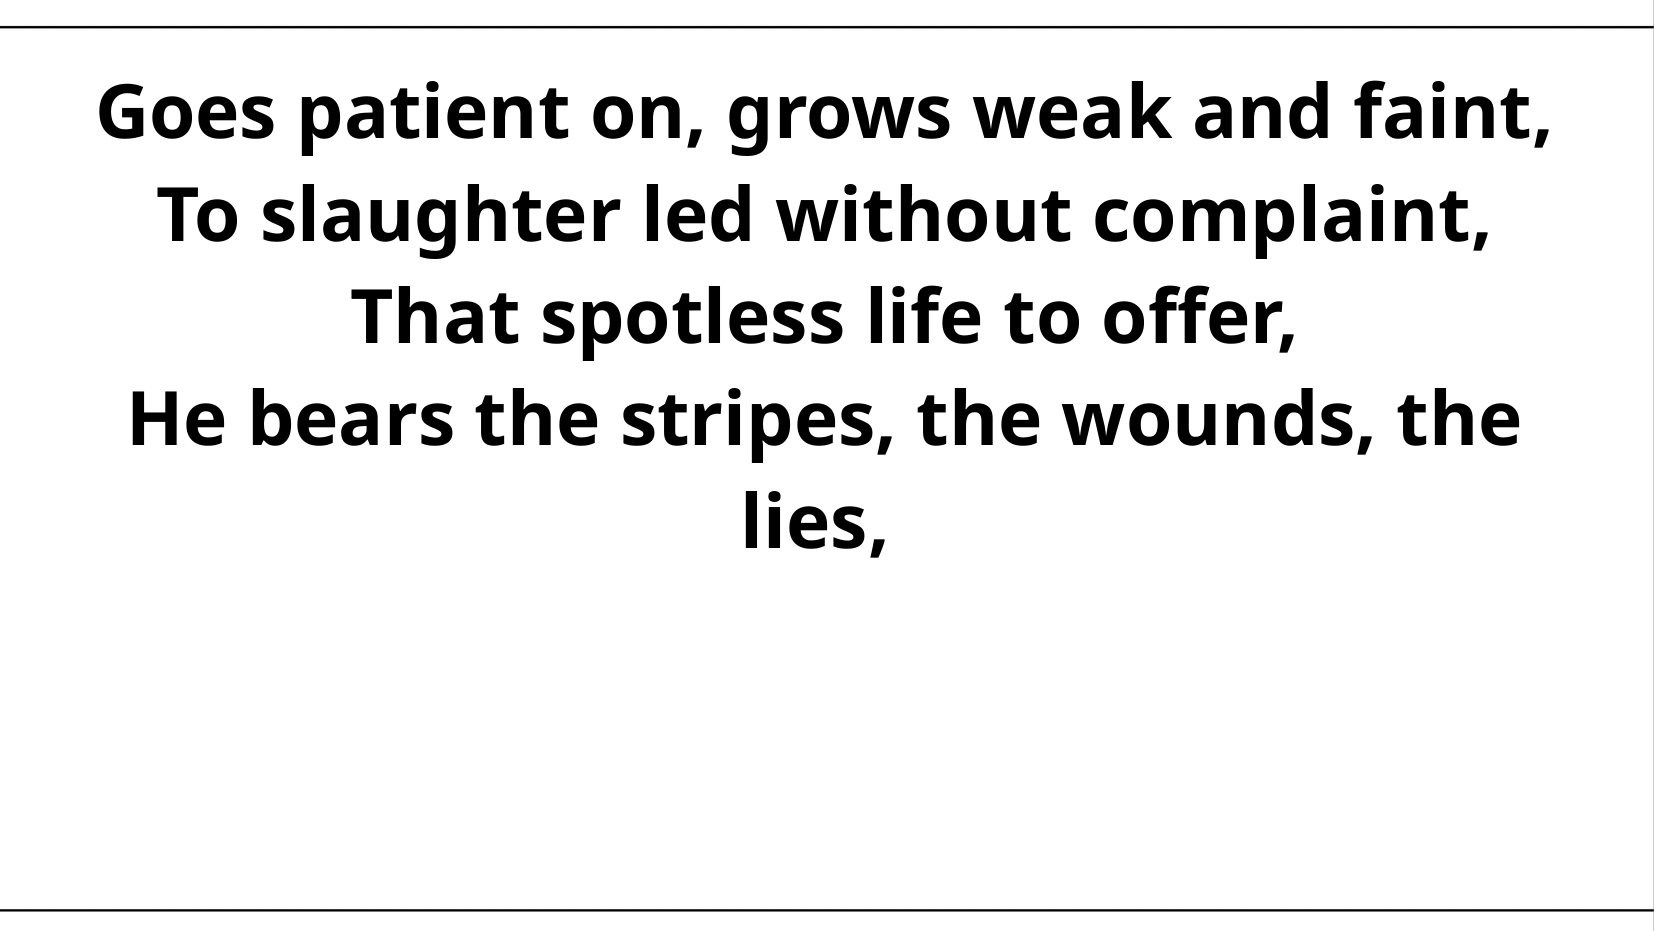

Goes patient on, grows weak and faint,
To slaughter led without complaint,
That spotless life to offer,
He bears the stripes, the wounds, the lies,